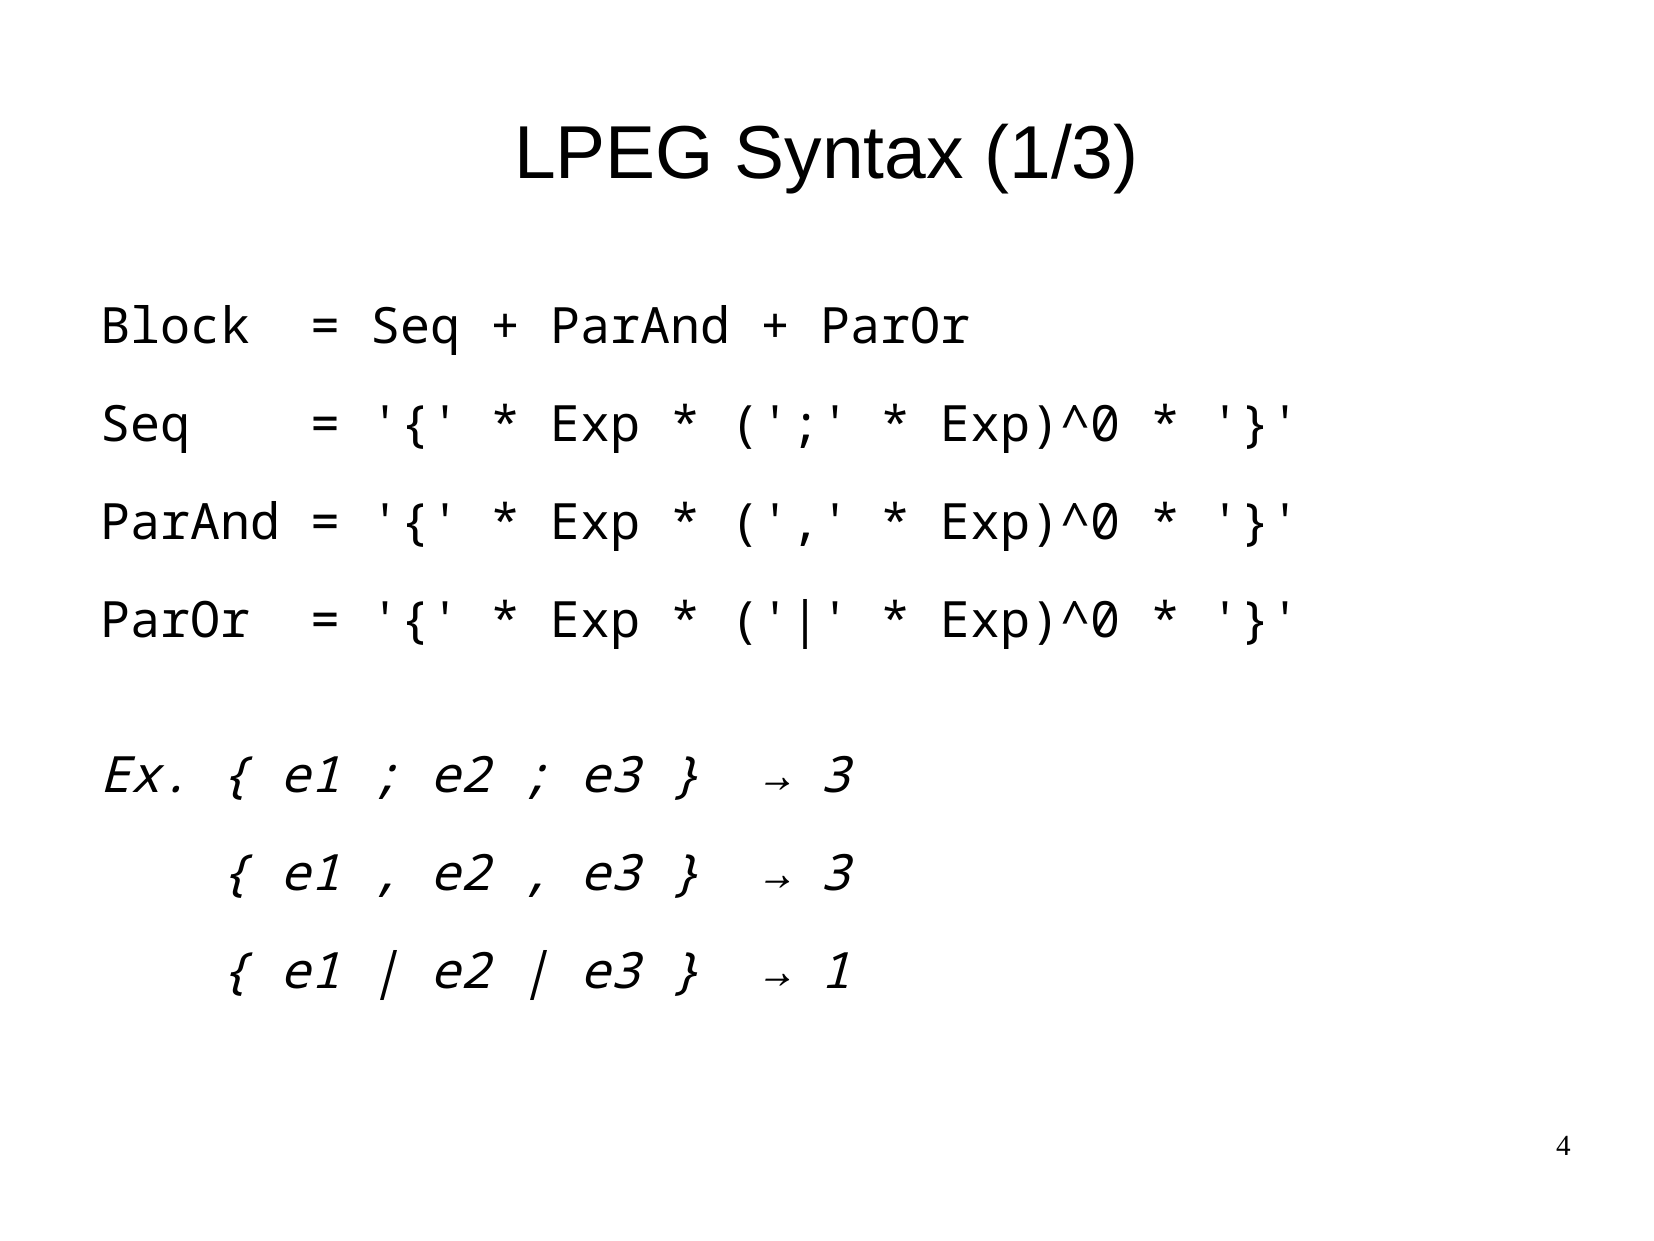

# LPEG Syntax (1/3)
Block = Seq + ParAnd + ParOr
Seq = '{' * Exp * (';' * Exp)^0 * '}'
ParAnd = '{' * Exp * (',' * Exp)^0 * '}'
ParOr = '{' * Exp * ('|' * Exp)^0 * '}'
Ex. { e1 ; e2 ; e3 } → 3
 { e1 , e2 , e3 } → 3
 { e1 | e2 | e3 } → 1
4